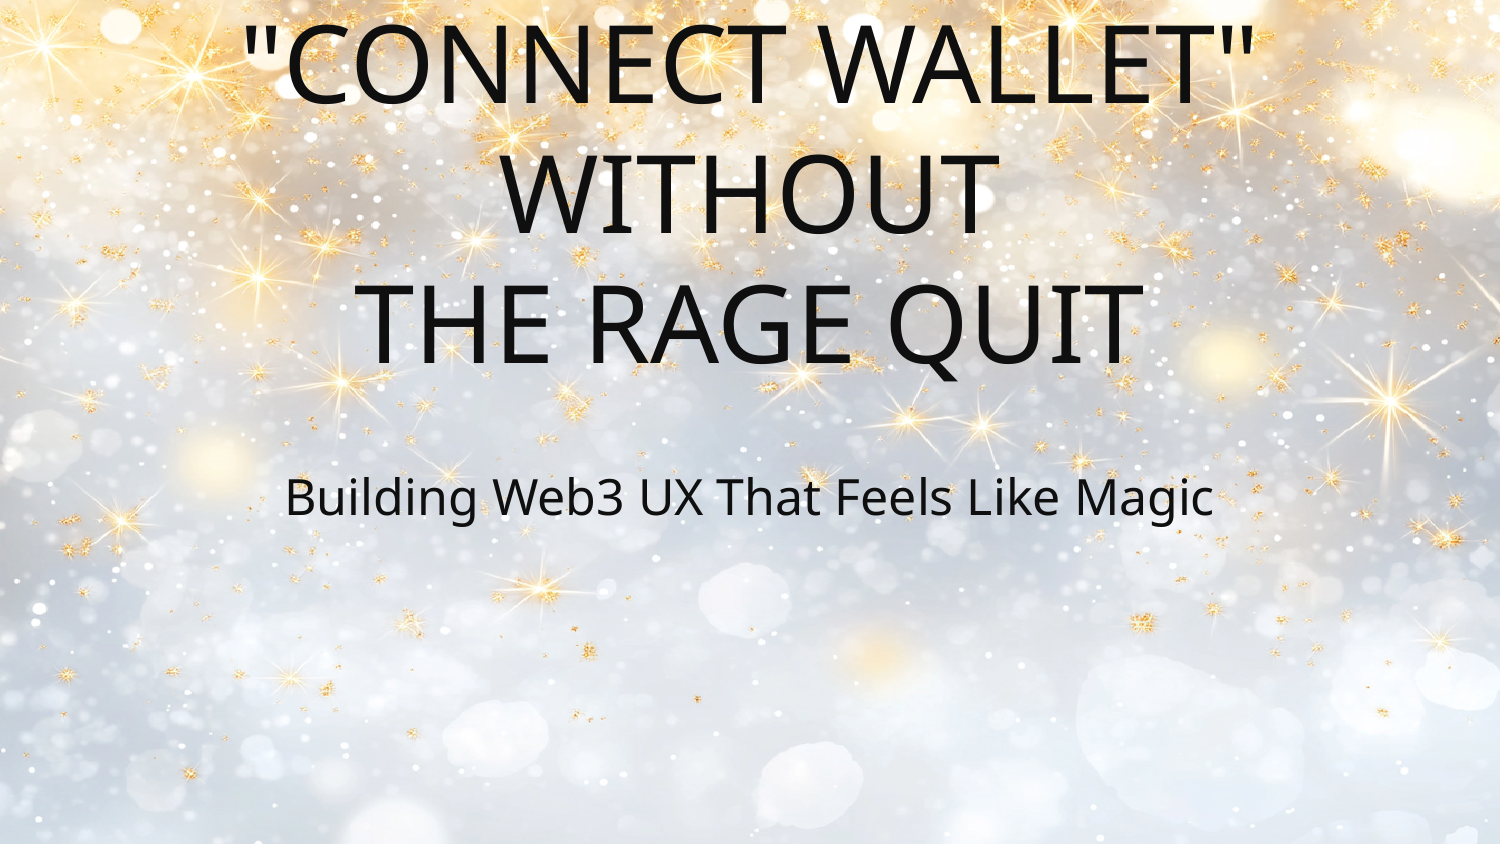

# "CONNECT WALLET" WITHOUT THE RAGE QUIT
Building Web3 UX That Feels Like Magic